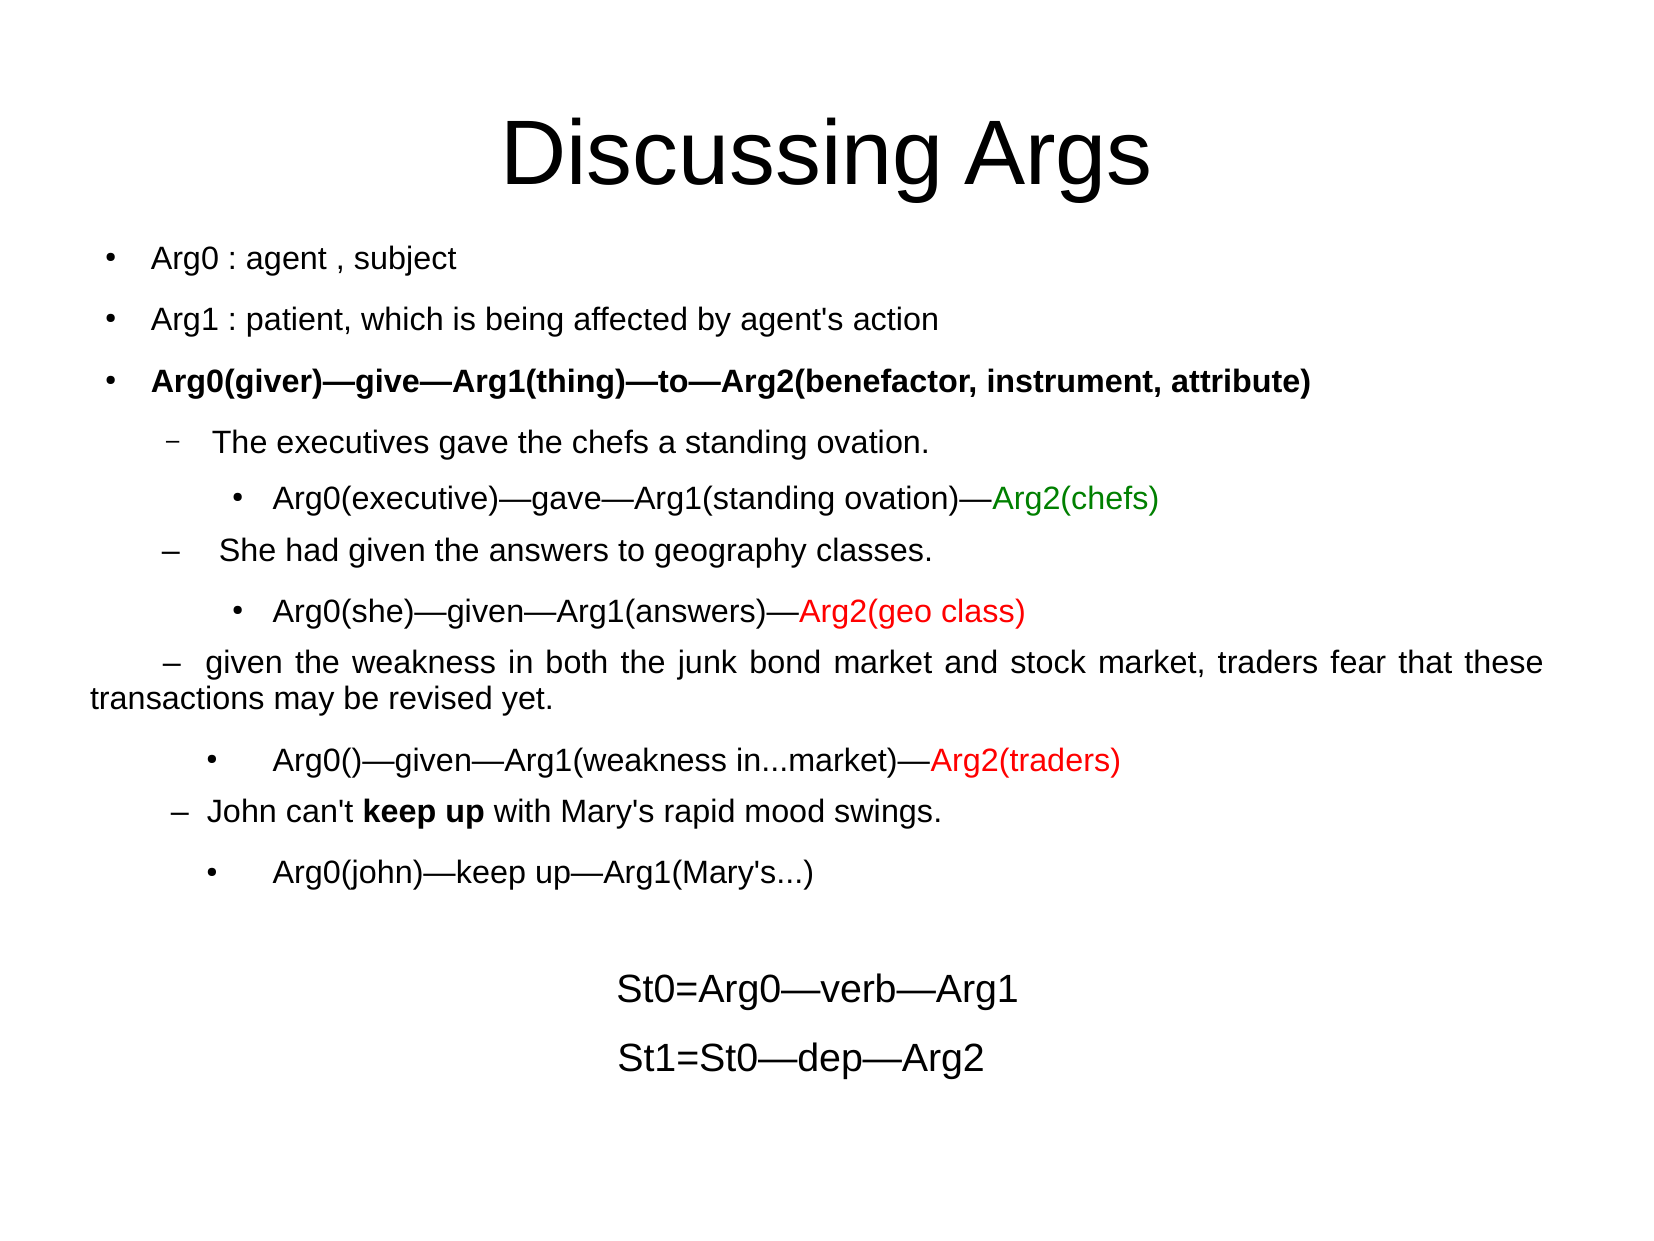

# Discussing Args
Arg0 : agent , subject
Arg1 : patient, which is being affected by agent's action
Arg0(giver)—give—Arg1(thing)—to—Arg2(benefactor, instrument, attribute)
The executives gave the chefs a standing ovation.
Arg0(executive)—gave—Arg1(standing ovation)—Arg2(chefs)
 –	She had given the answers to geography classes.
Arg0(she)—given—Arg1(answers)—Arg2(geo class)
 – given the weakness in both the junk bond market and stock market, traders fear that these transactions may be revised yet.
Arg0()—given—Arg1(weakness in...market)—Arg2(traders)
 – John can't keep up with Mary's rapid mood swings.
Arg0(john)—keep up—Arg1(Mary's...)
St0=Arg0—verb—Arg1
St1=St0—dep—Arg2